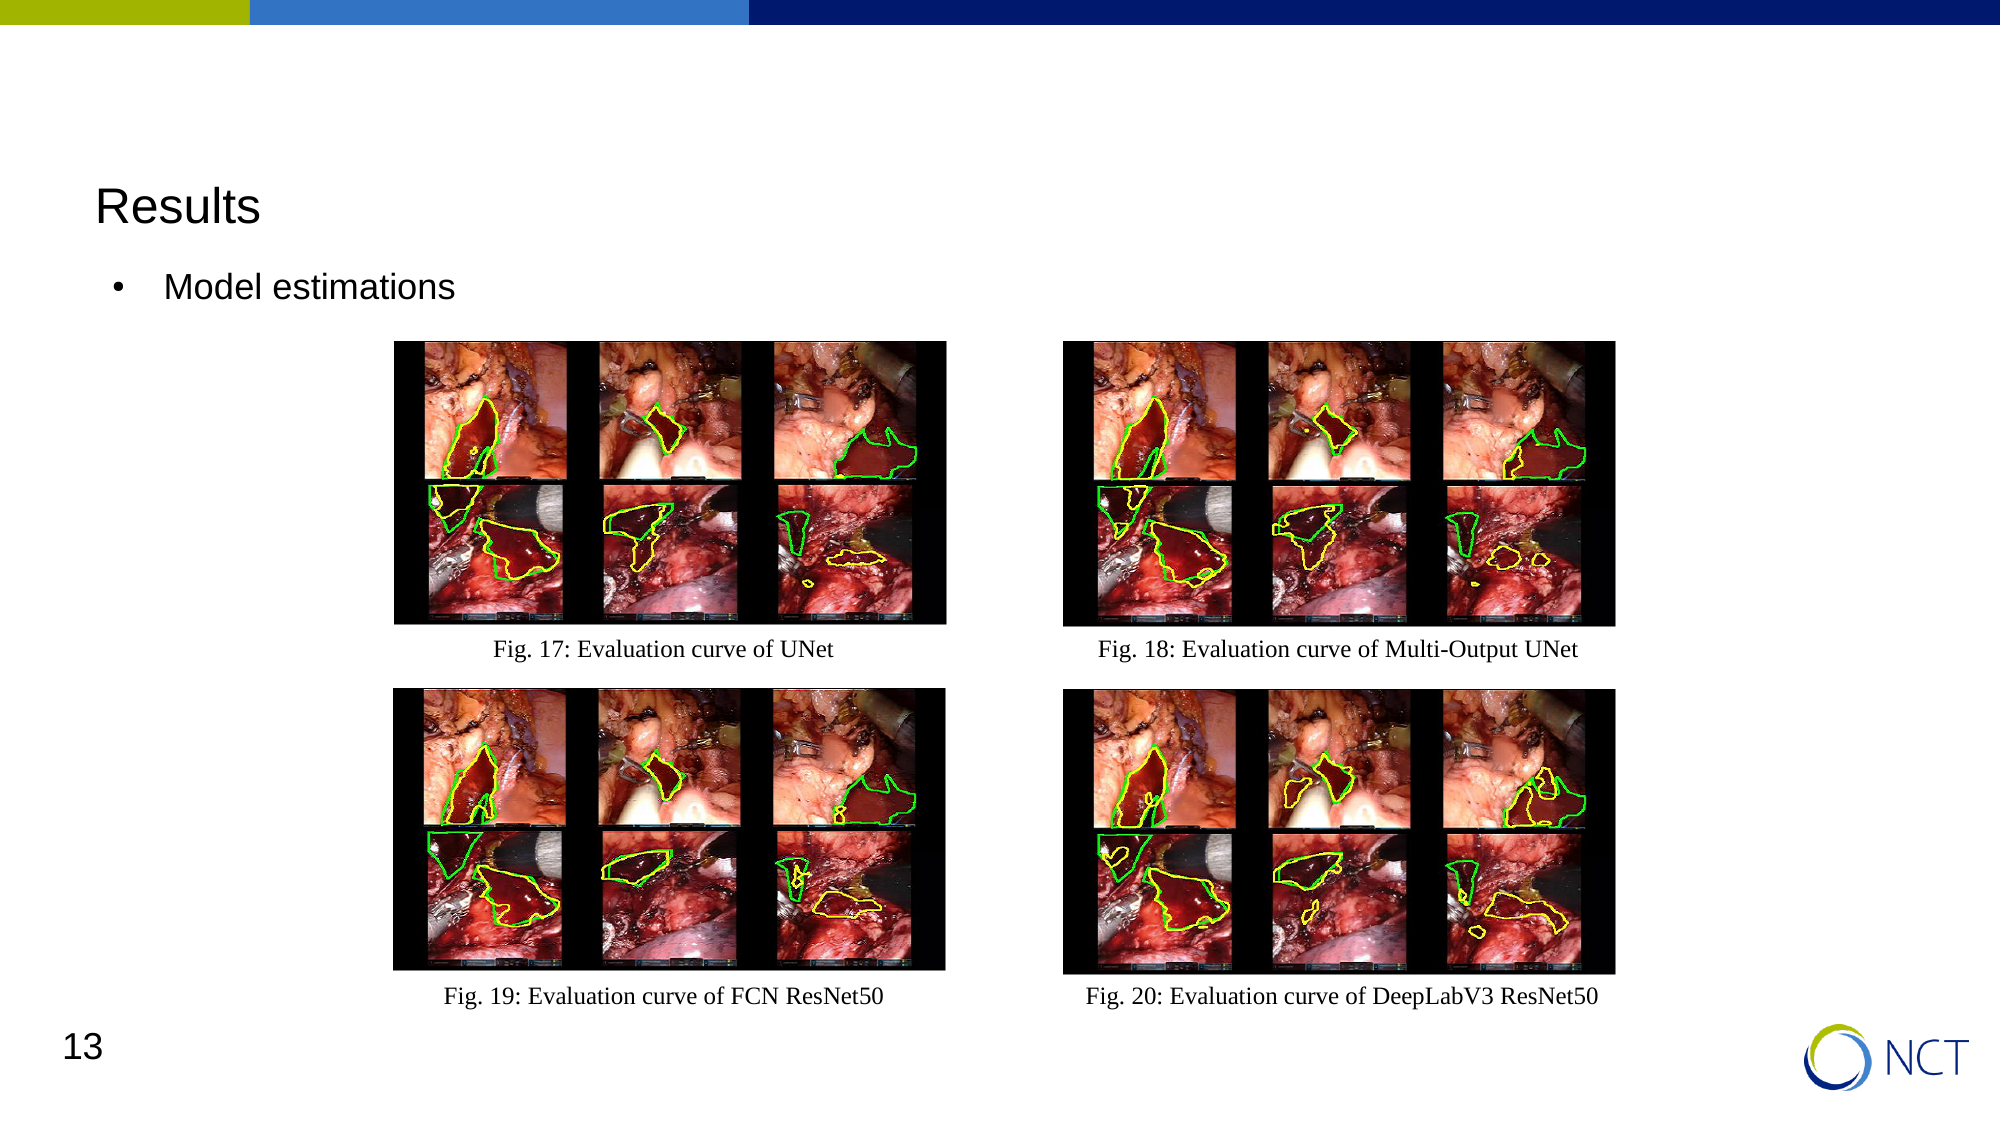

# Results
Model estimations
 Fig. 17: Evaluation curve of UNet
 Fig. 18: Evaluation curve of Multi-Output UNet
 Fig. 20: Evaluation curve of DeepLabV3 ResNet50
 Fig. 19: Evaluation curve of FCN ResNet50